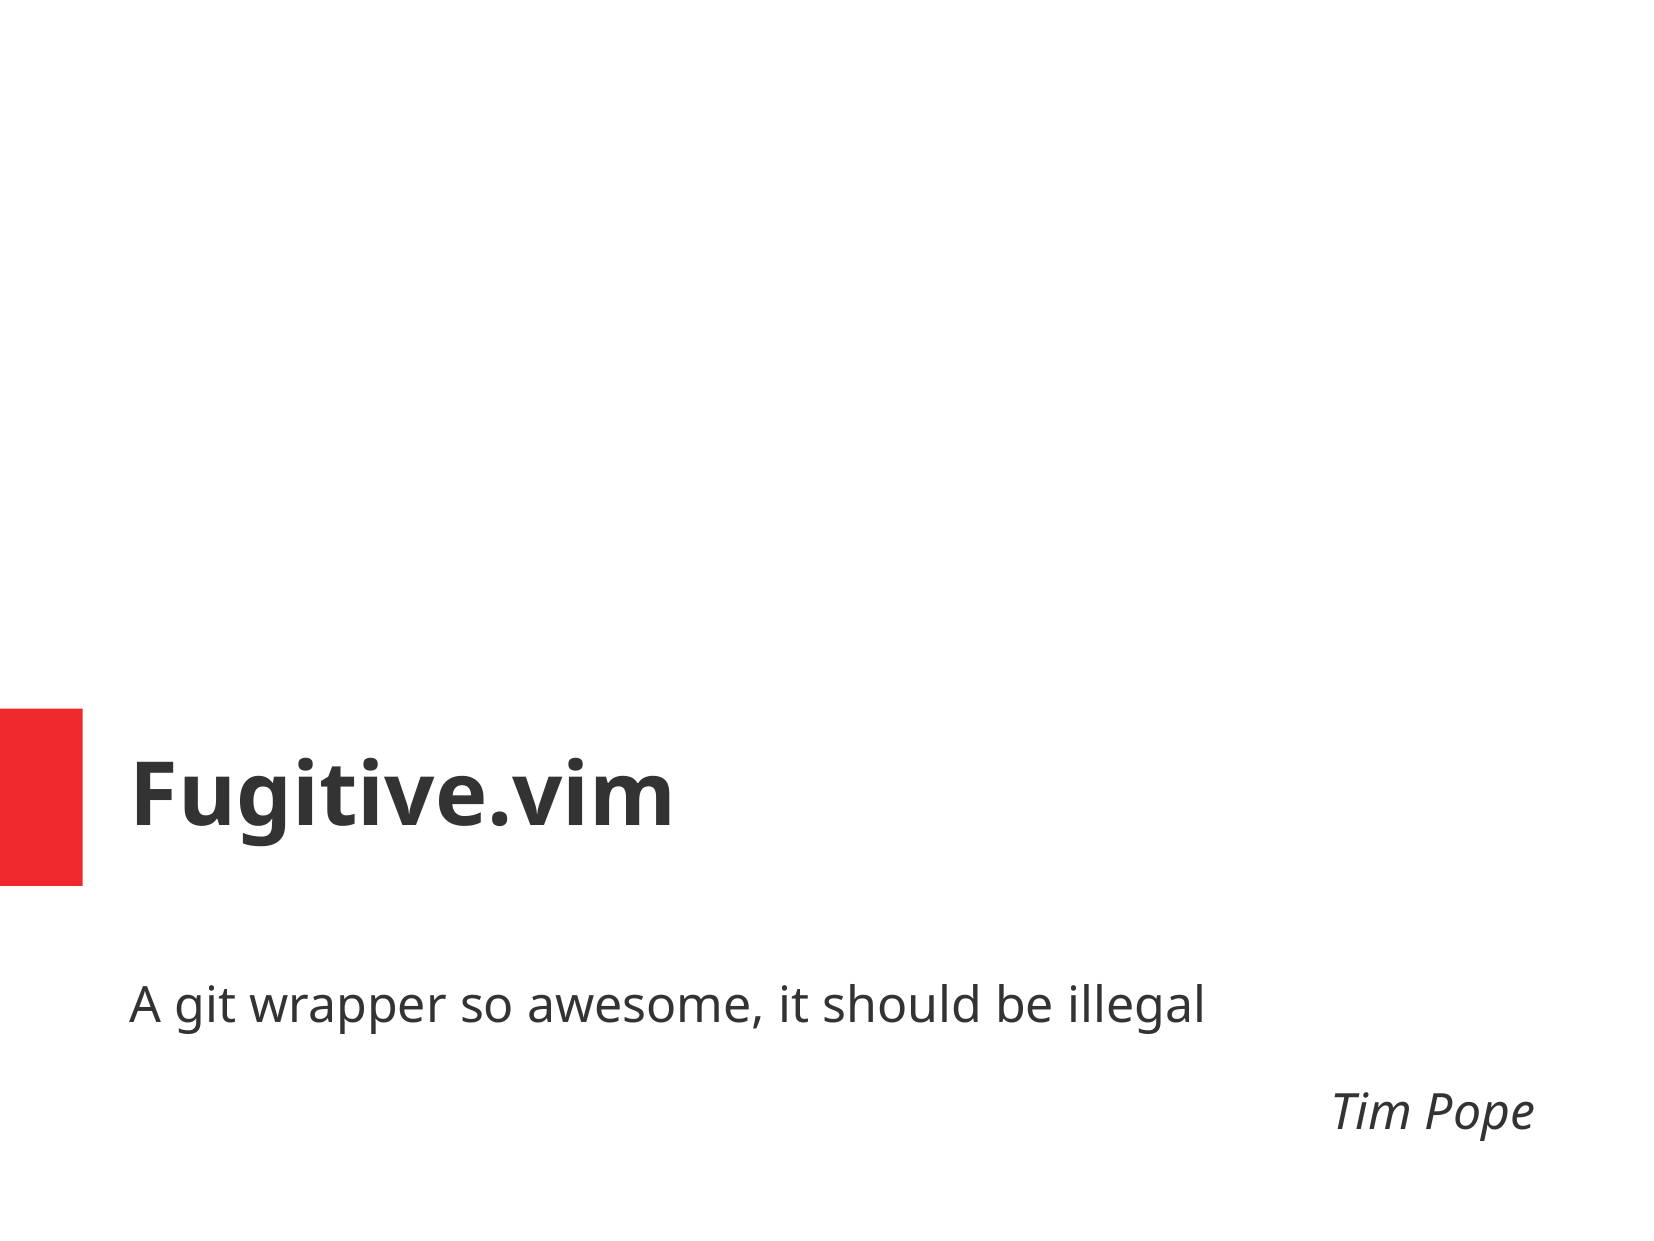

# Fugitive.vim
A git wrapper so awesome, it should be illegal
Tim Pope